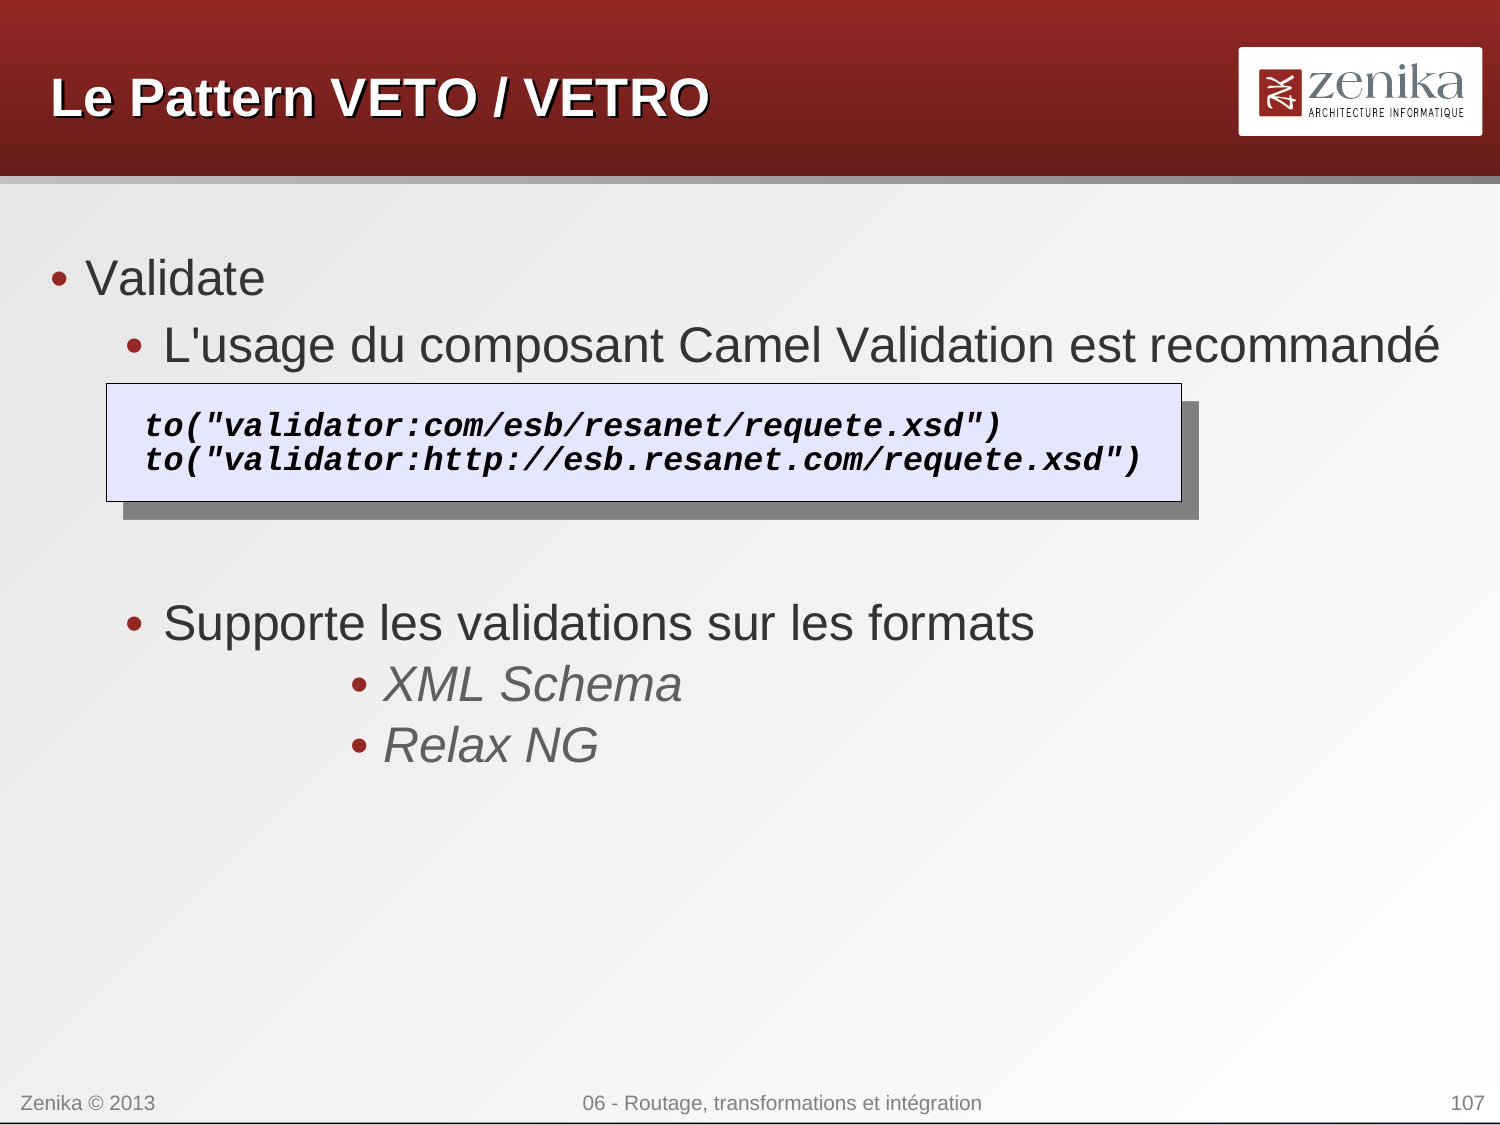

# Le Pattern VETO / VETRO
Validate
L'usage du composant Camel Validation est recommandé
Supporte les validations sur les formats
 XML Schema
 Relax NG
to("validator:com/esb/resanet/requete.xsd")
to("validator:http://esb.resanet.com/requete.xsd")